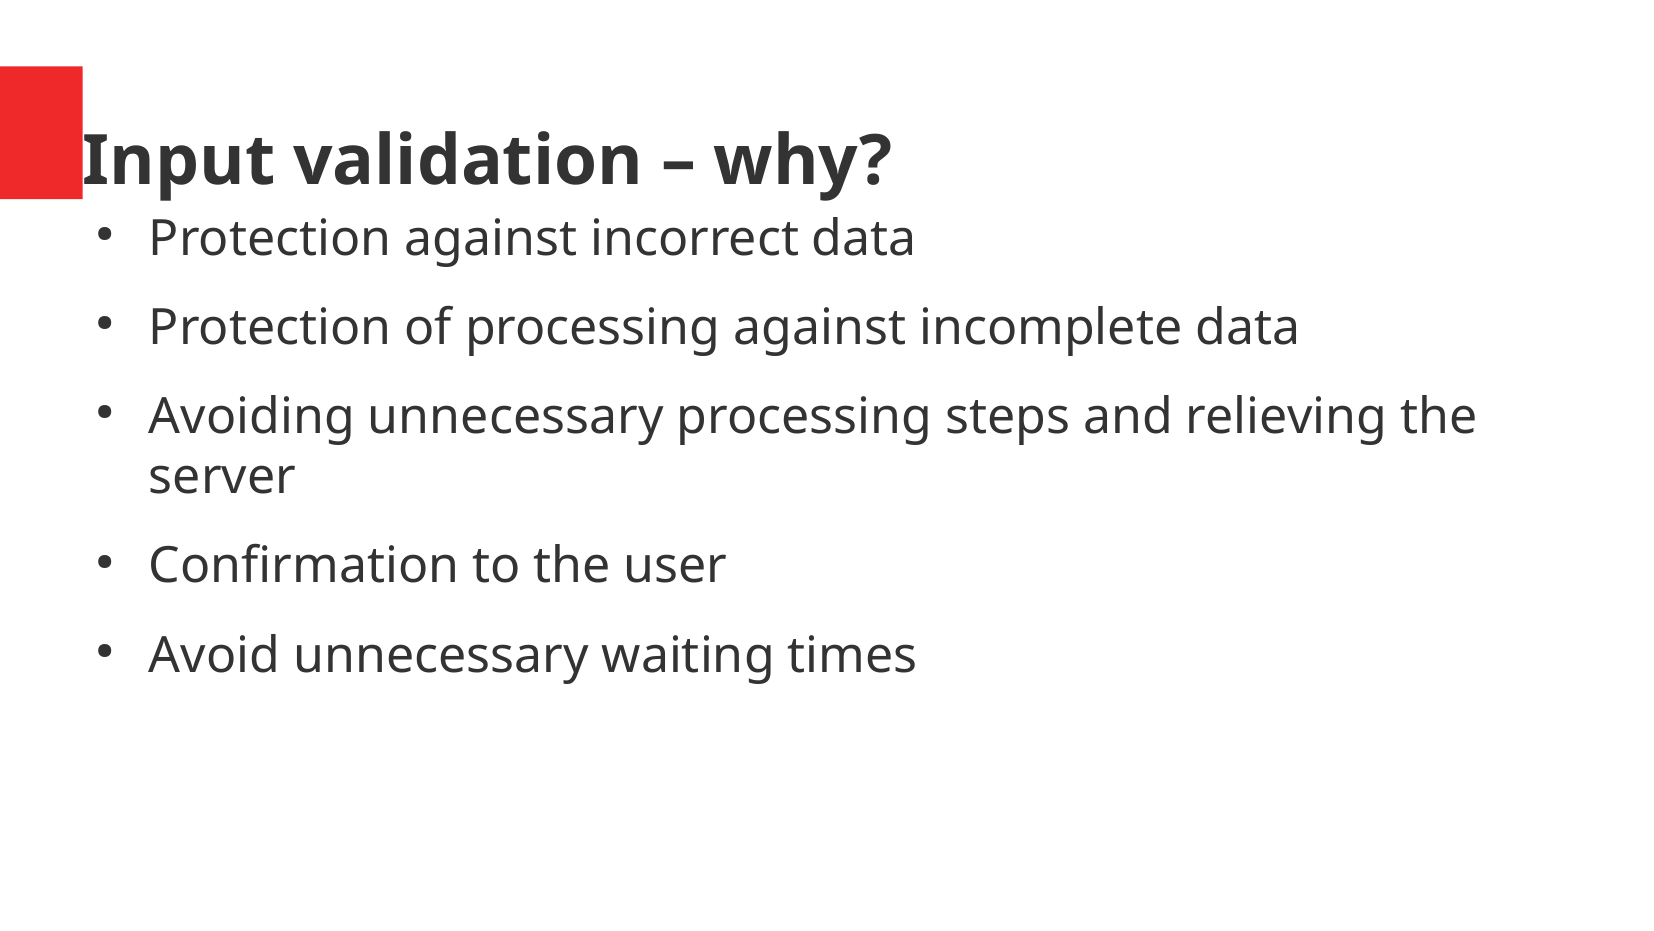

# Input validation – why?
Protection against incorrect data
Protection of processing against incomplete data
Avoiding unnecessary processing steps and relieving the server
Confirmation to the user
Avoid unnecessary waiting times